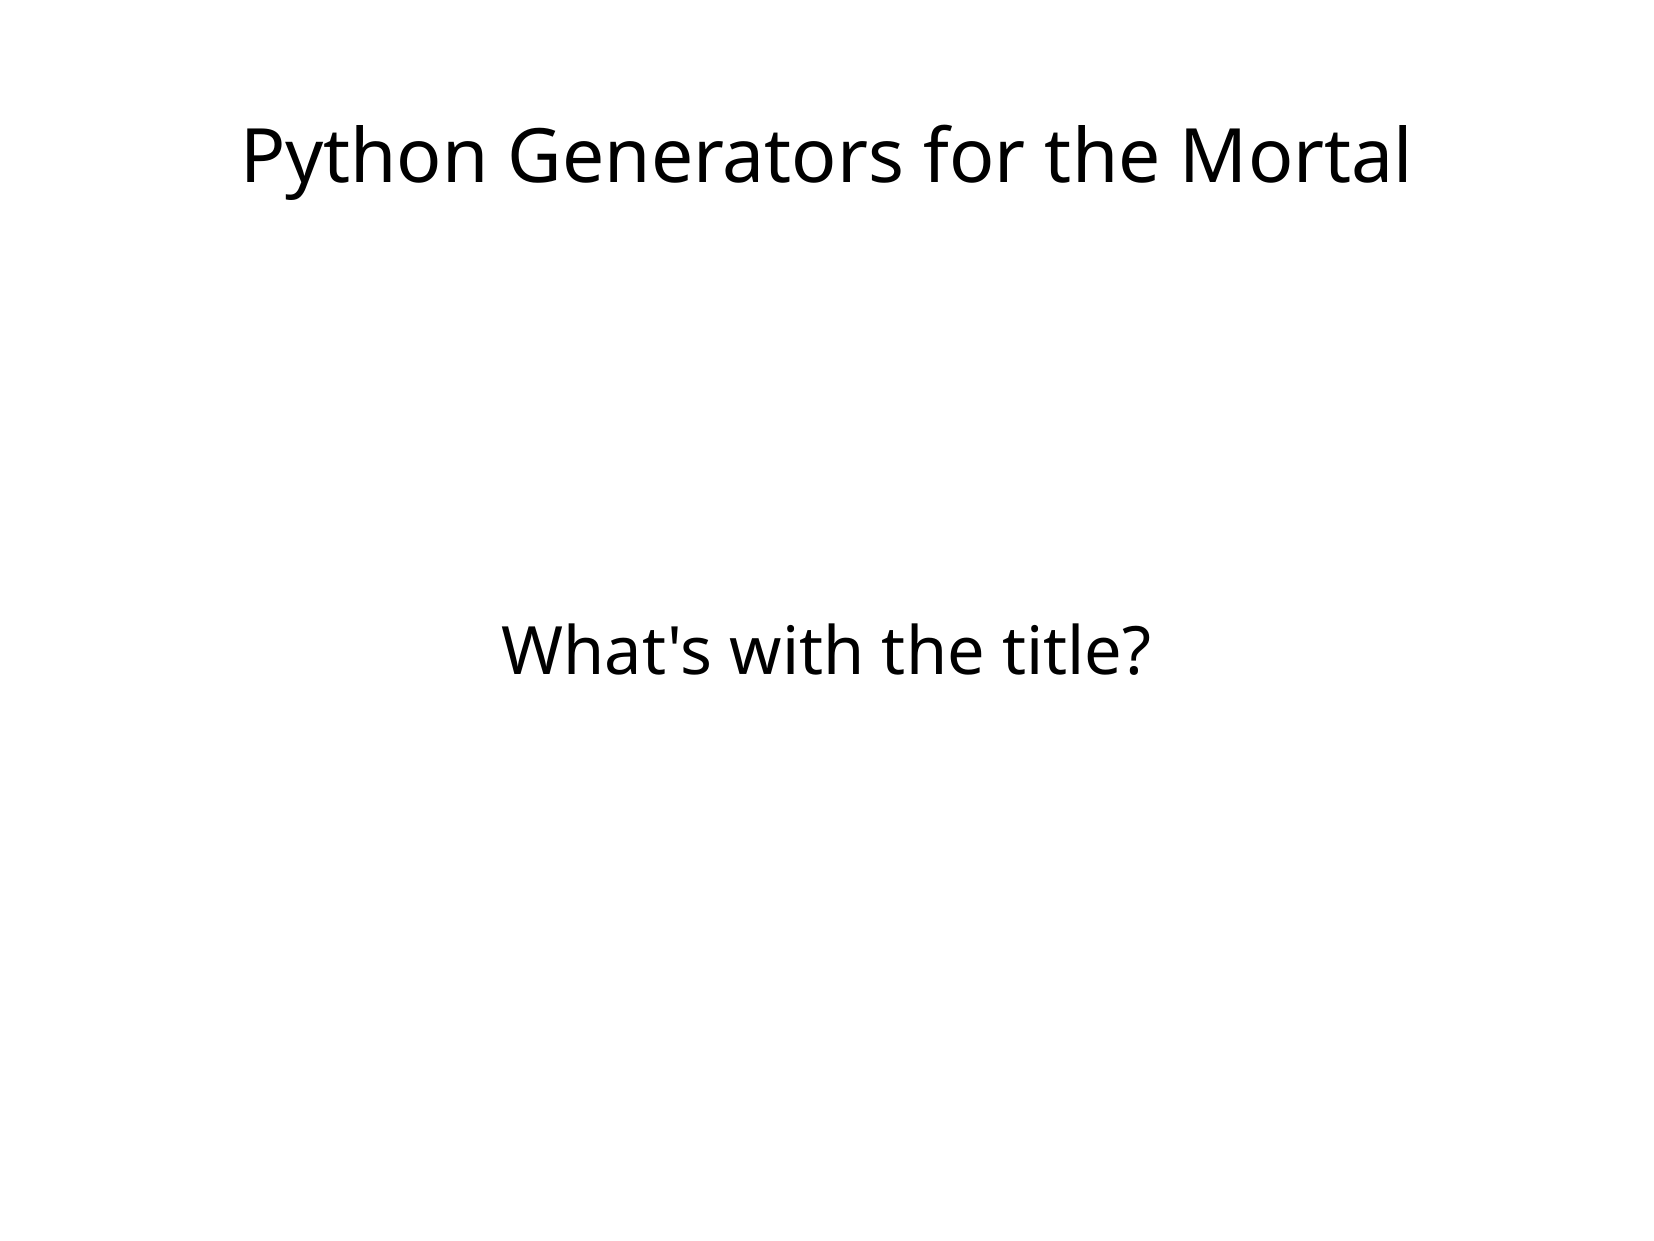

# Python Generators for the Mortal
What's with the title?